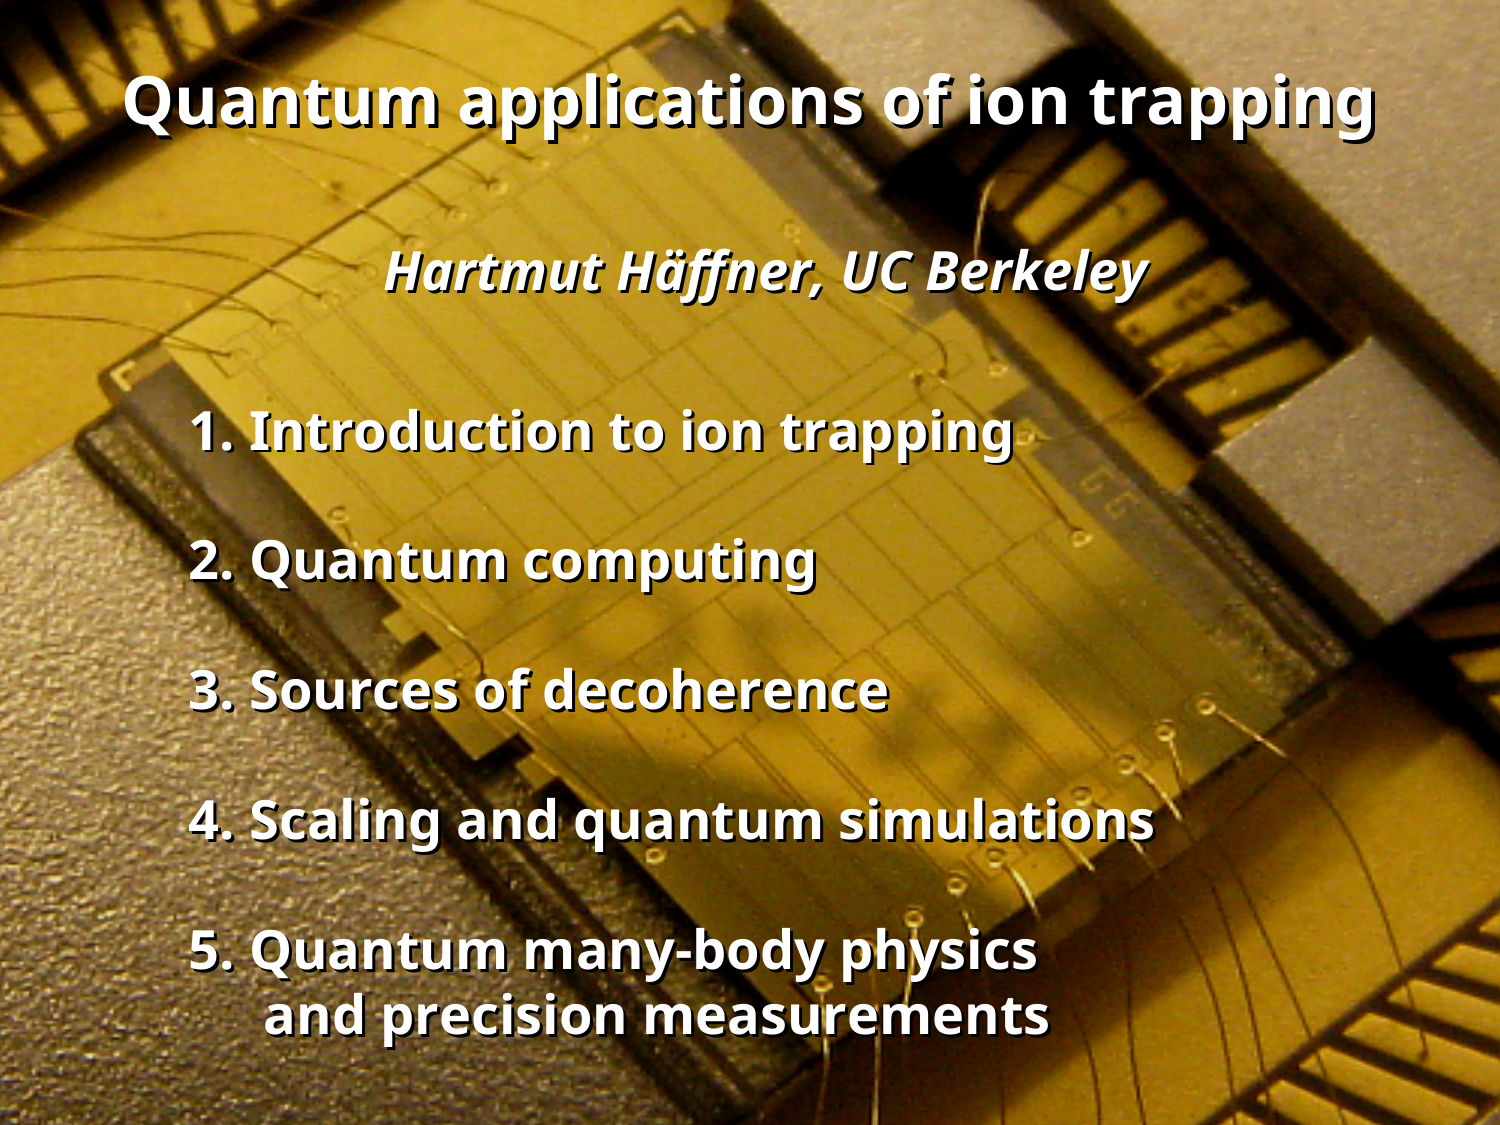

# Quantum applications of ion trapping
Hartmut Häffner, UC Berkeley
1. Introduction to ion trapping
2. Quantum computing
3. Sources of decoherence
4. Scaling and quantum simulations
5. Quantum many-body physics
	and precision measurements